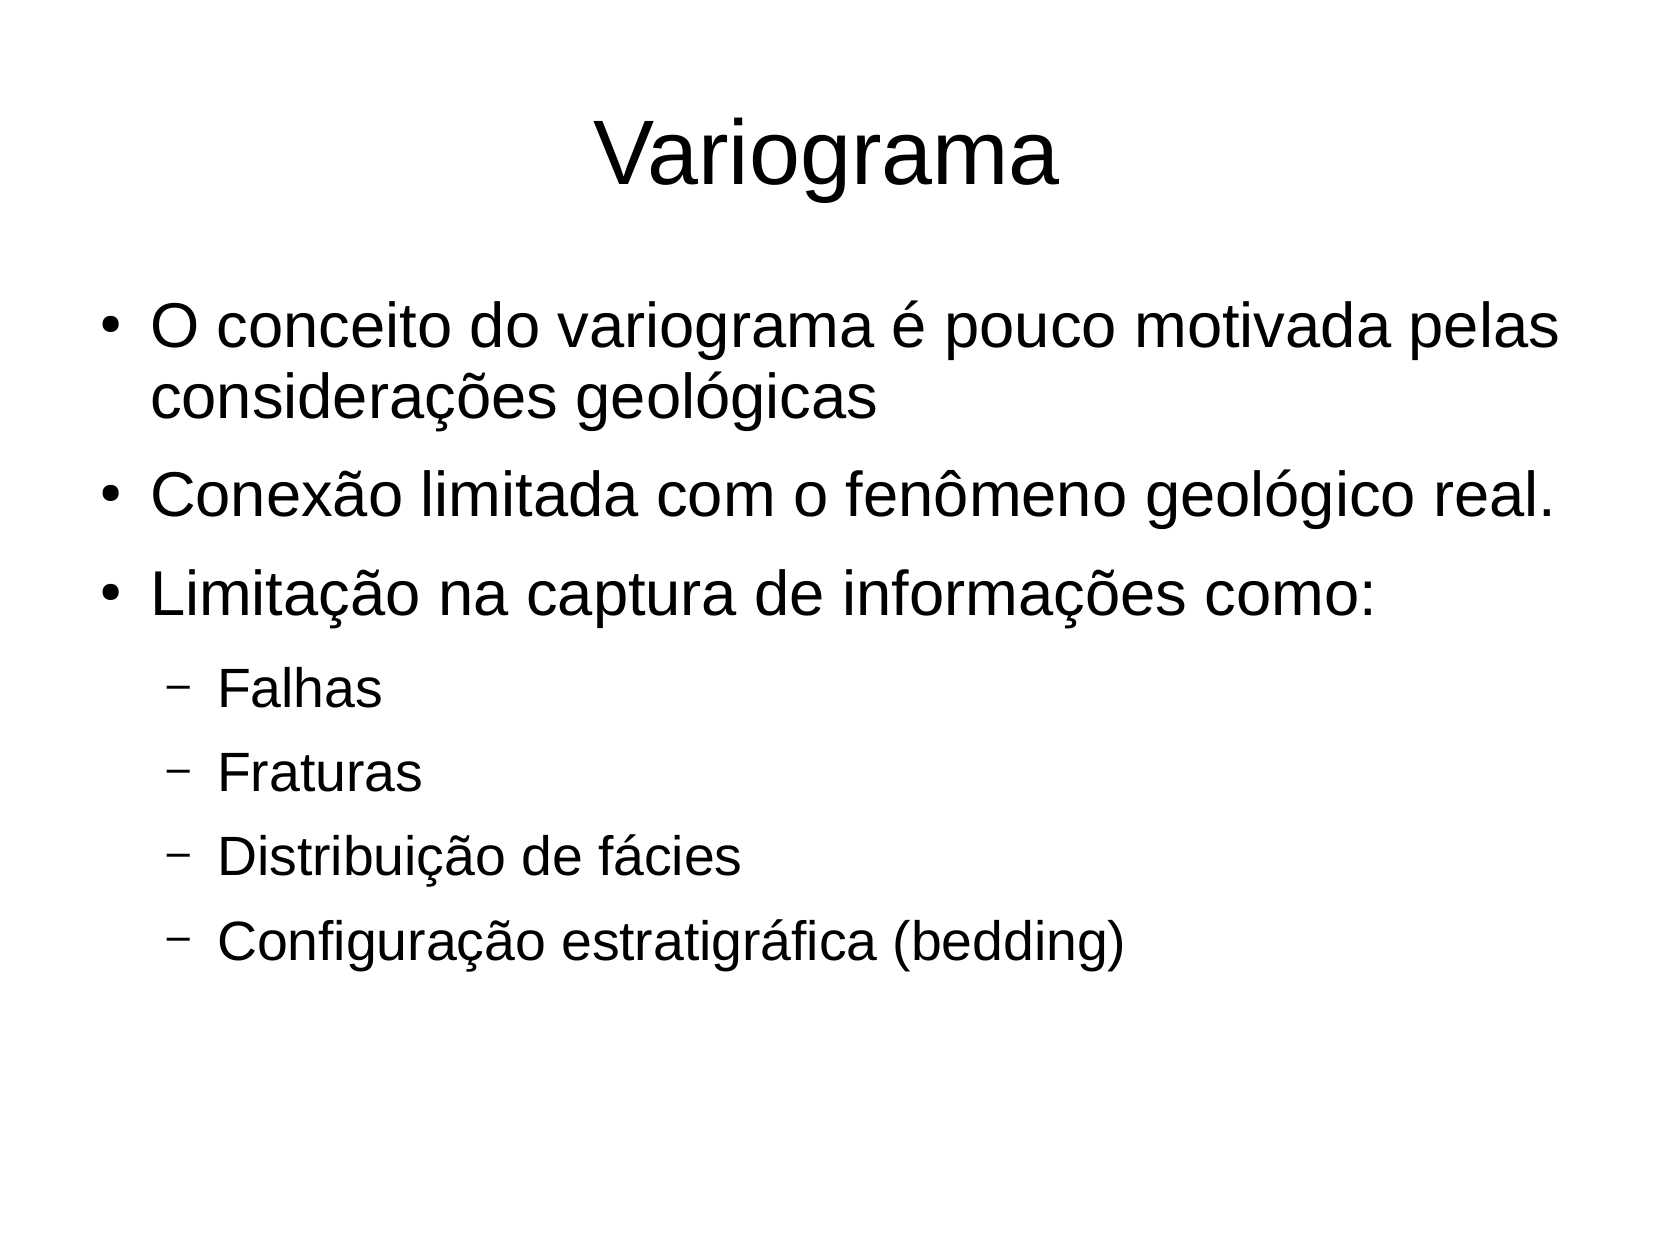

# Variograma
O conceito do variograma é pouco motivada pelas considerações geológicas
Conexão limitada com o fenômeno geológico real.
Limitação na captura de informações como:
Falhas
Fraturas
Distribuição de fácies
Configuração estratigráfica (bedding)